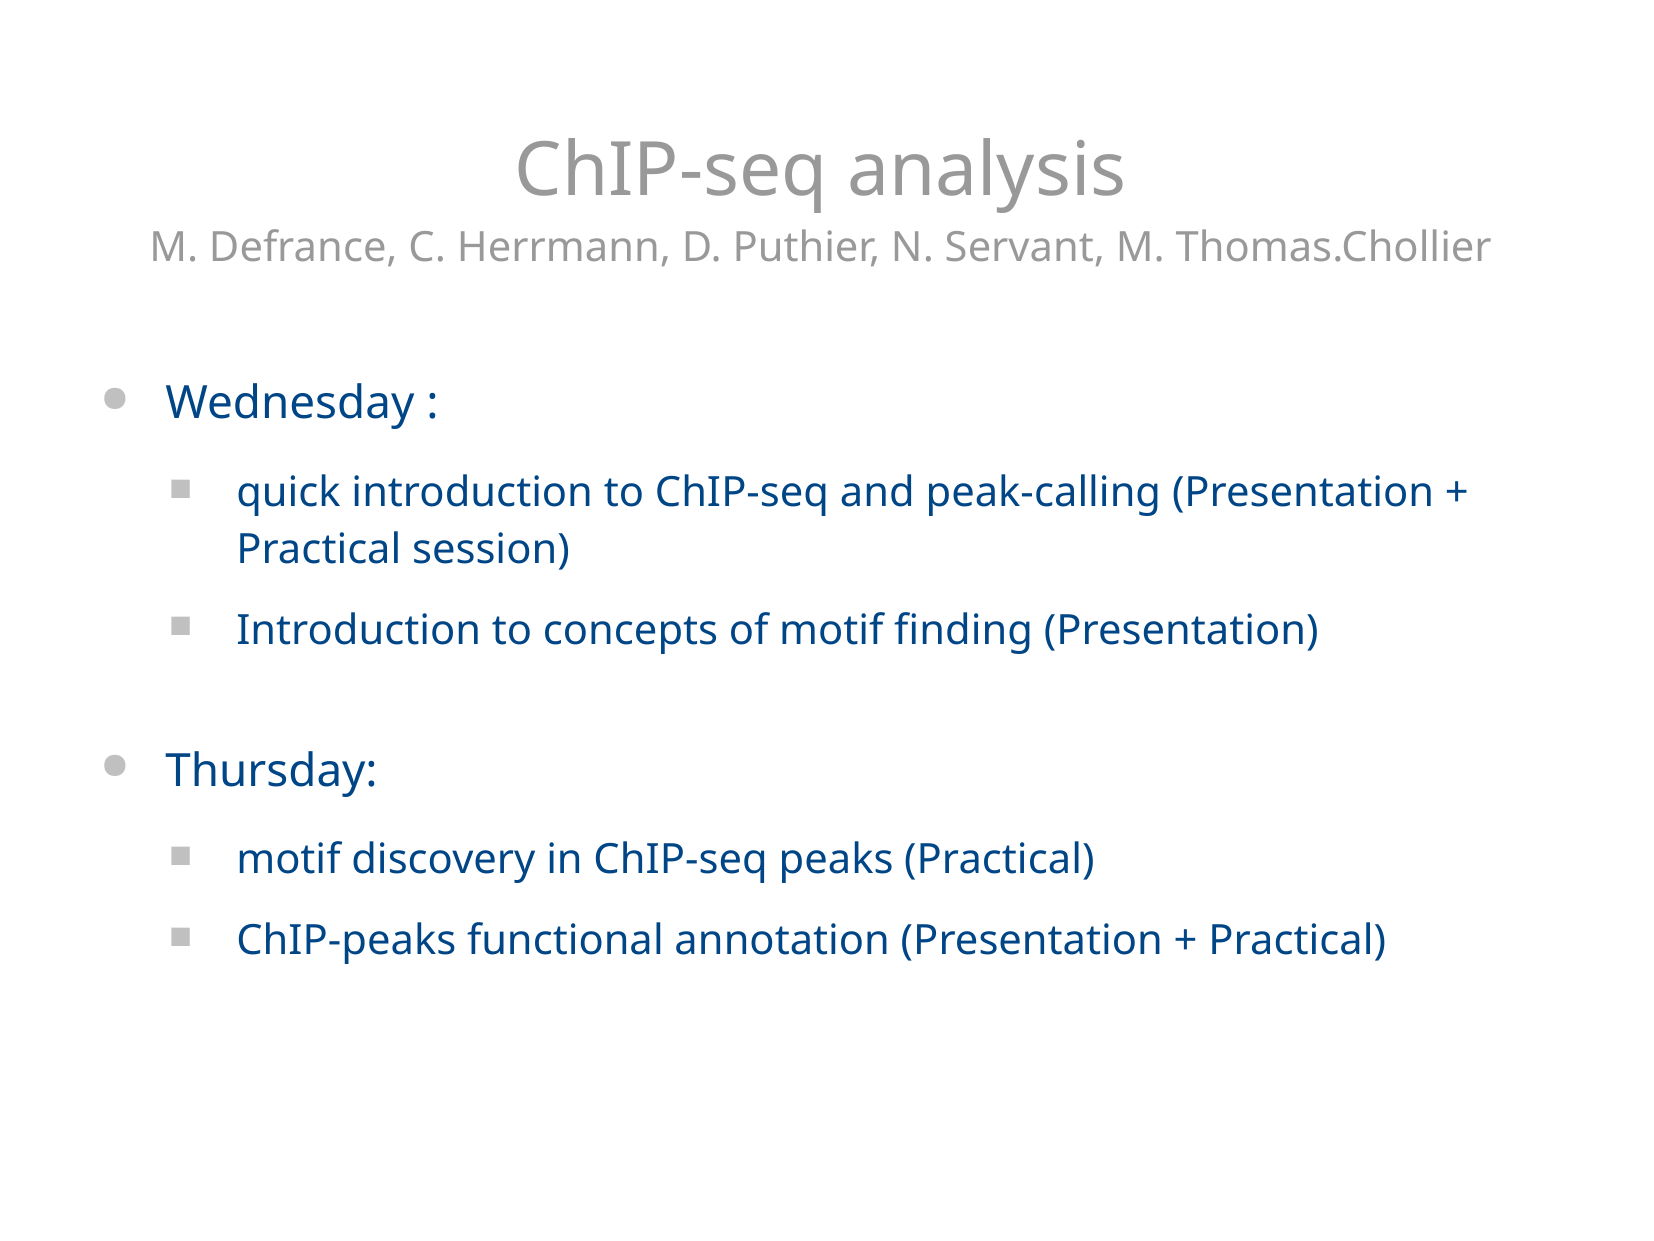

# ChIP-seq analysis M. Defrance, C. Herrmann, D. Puthier, N. Servant, M. Thomas.Chollier
Wednesday :
quick introduction to ChIP-seq and peak-calling (Presentation + Practical session)
Introduction to concepts of motif finding (Presentation)
Thursday:
motif discovery in ChIP-seq peaks (Practical)
ChIP-peaks functional annotation (Presentation + Practical)